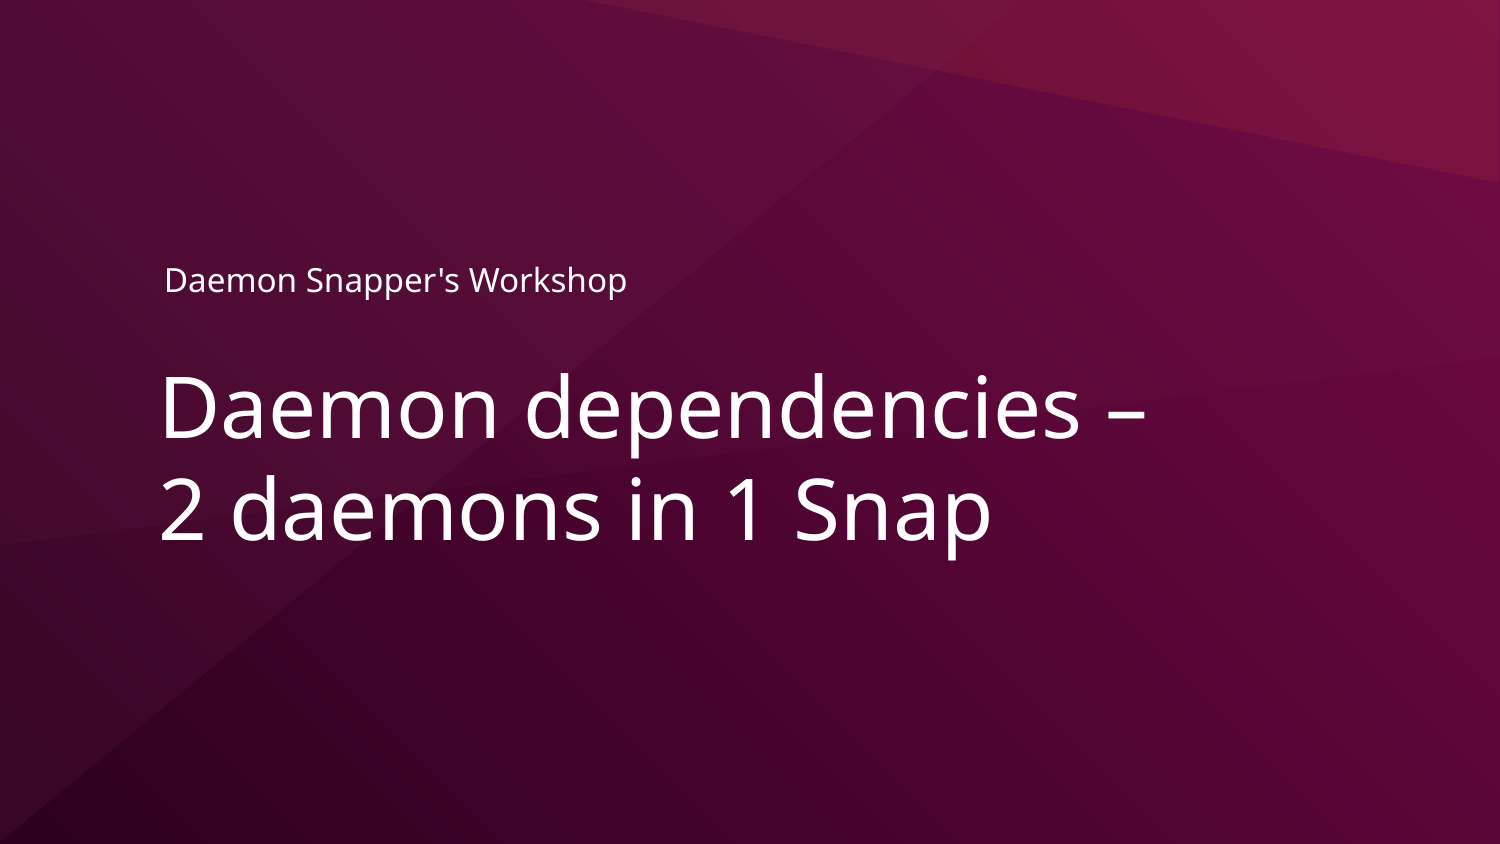

Daemon Snapper's Workshop
# Daemon dependencies – 2 daemons in 1 Snap